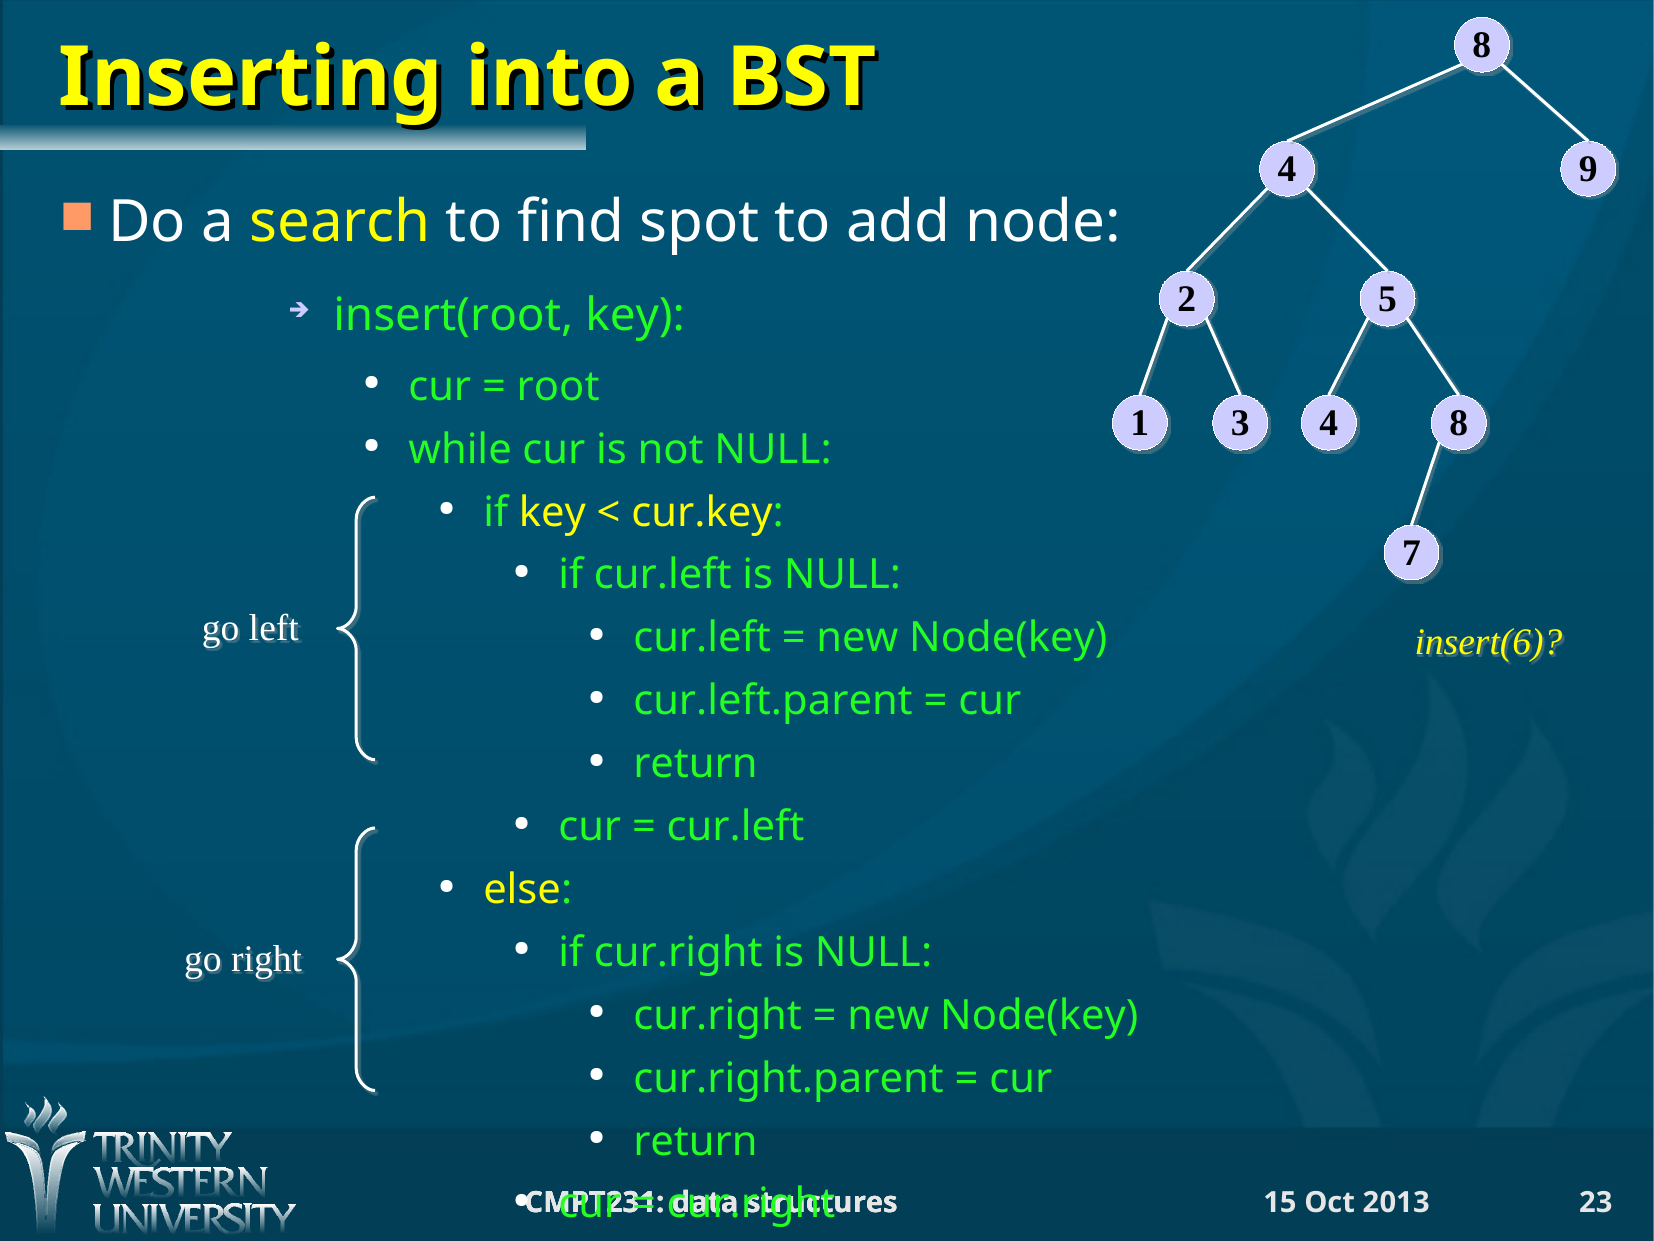

# Inserting into a BST
8
4
9
Do a search to find spot to add node:
insert(root, key):
cur = root
while cur is not NULL:
if key < cur.key:
if cur.left is NULL:
cur.left = new Node(key)
cur.left.parent = cur
return
cur = cur.left
else:
if cur.right is NULL:
cur.right = new Node(key)
cur.right.parent = cur
return
cur = cur.right
2
5
1
3
4
8
7
go left
insert(6)?
go right
CMPT231: data structures
15 Oct 2013
23